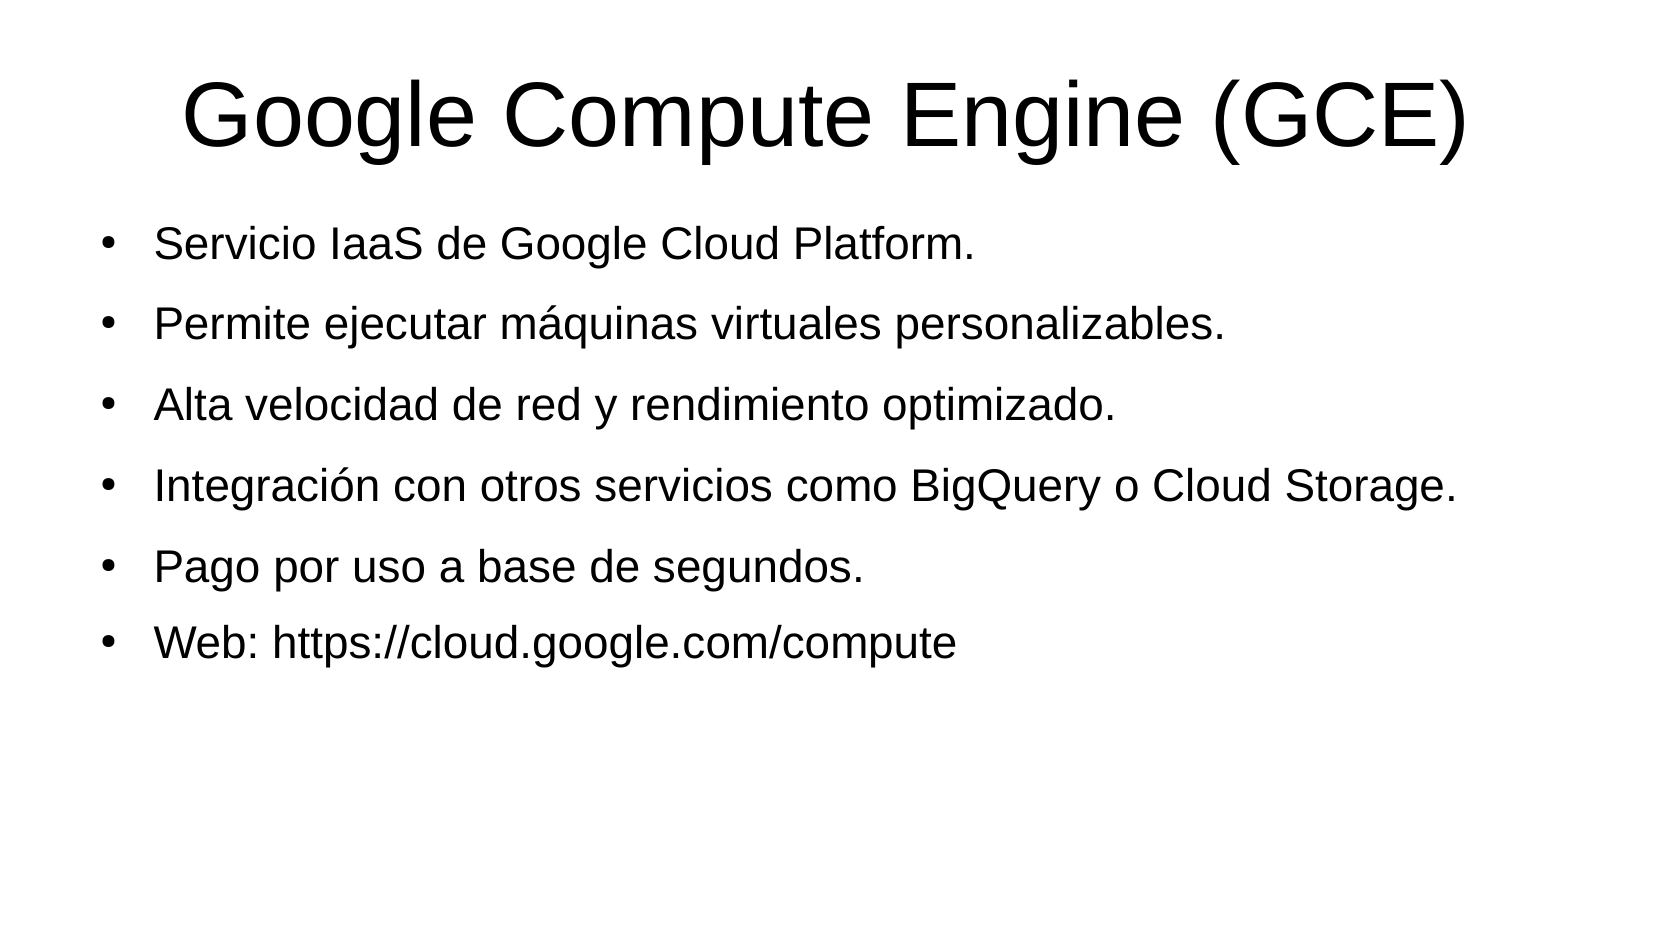

# Google Compute Engine (GCE)
Servicio IaaS de Google Cloud Platform.
Permite ejecutar máquinas virtuales personalizables.
Alta velocidad de red y rendimiento optimizado.
Integración con otros servicios como BigQuery o Cloud Storage.
Pago por uso a base de segundos.
Web: https://cloud.google.com/compute